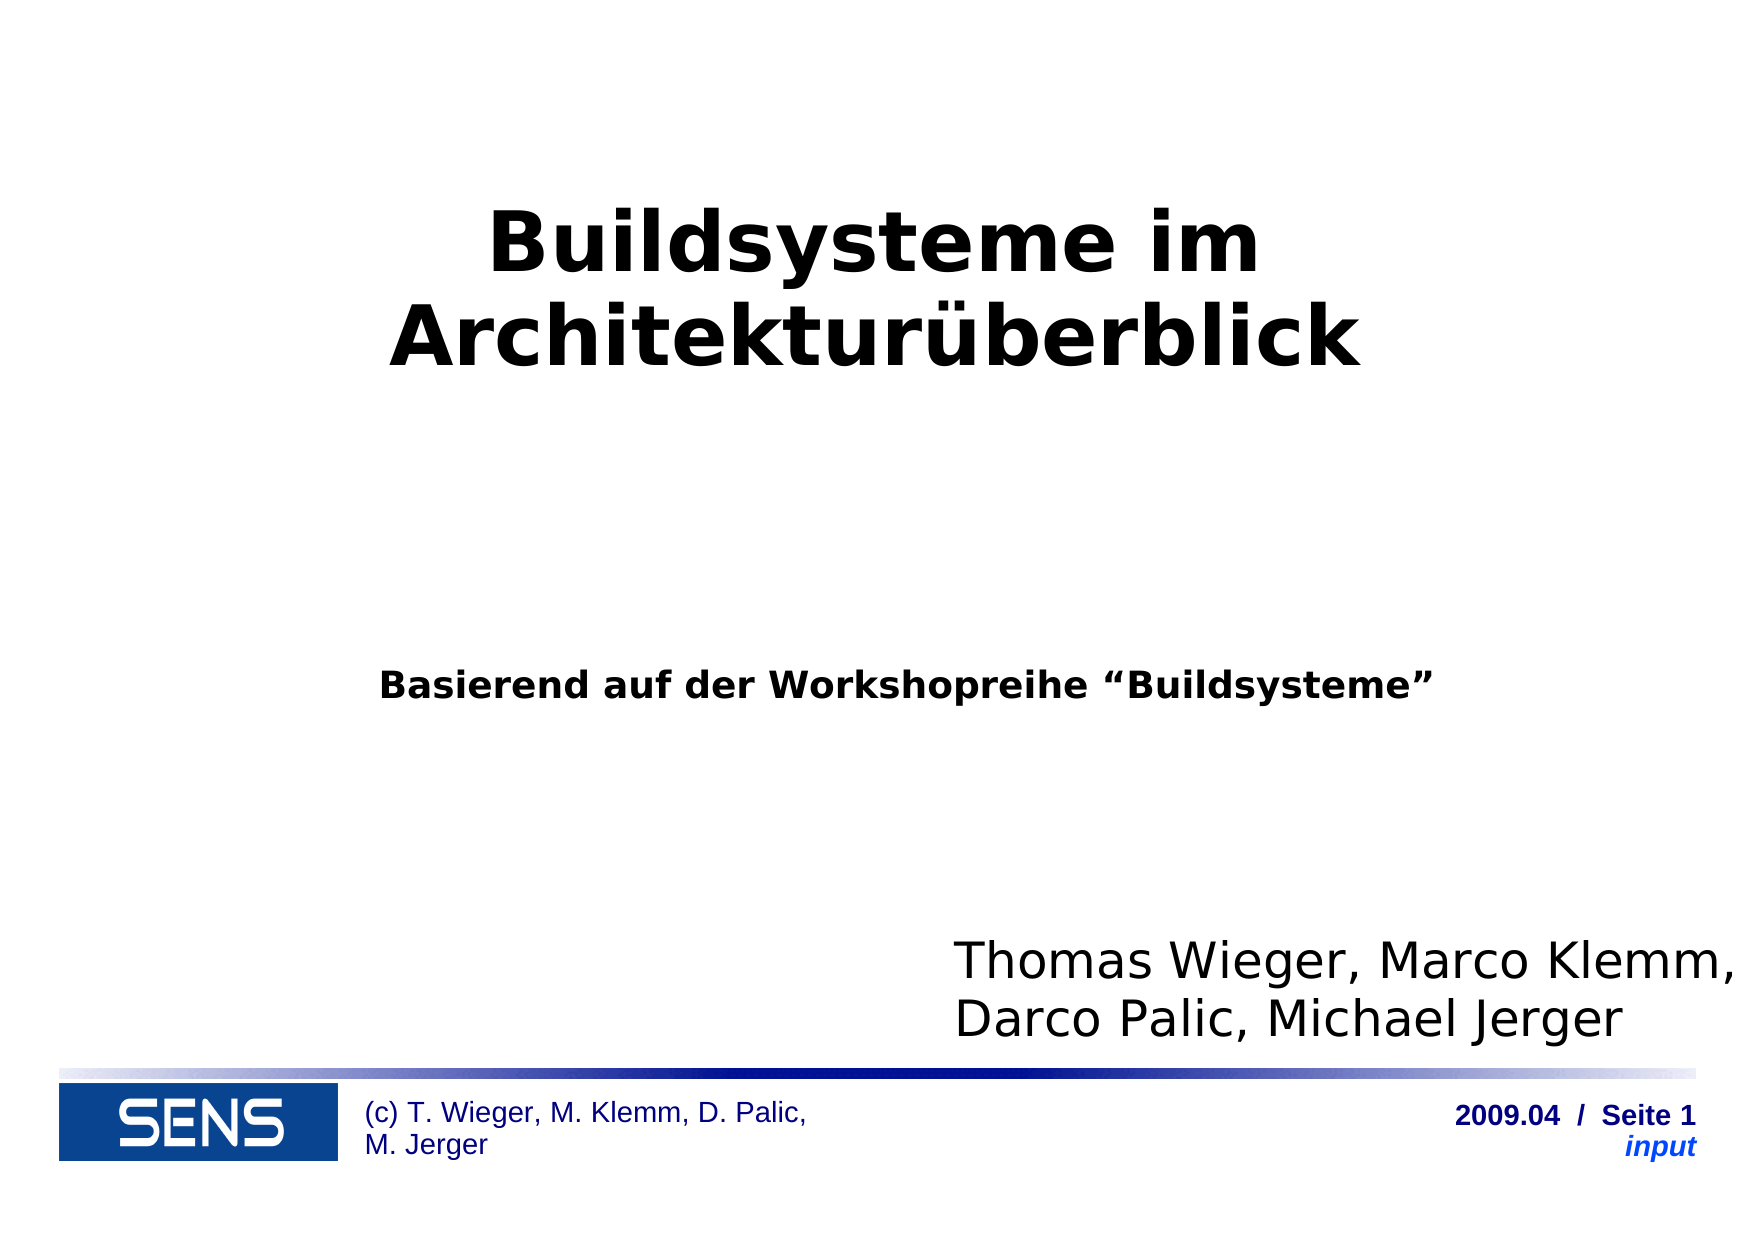

Buildsysteme im
Architekturüberblick
Basierend auf der Workshopreihe “Buildsysteme”
Thomas Wieger, Marco Klemm,
Darco Palic, Michael Jerger